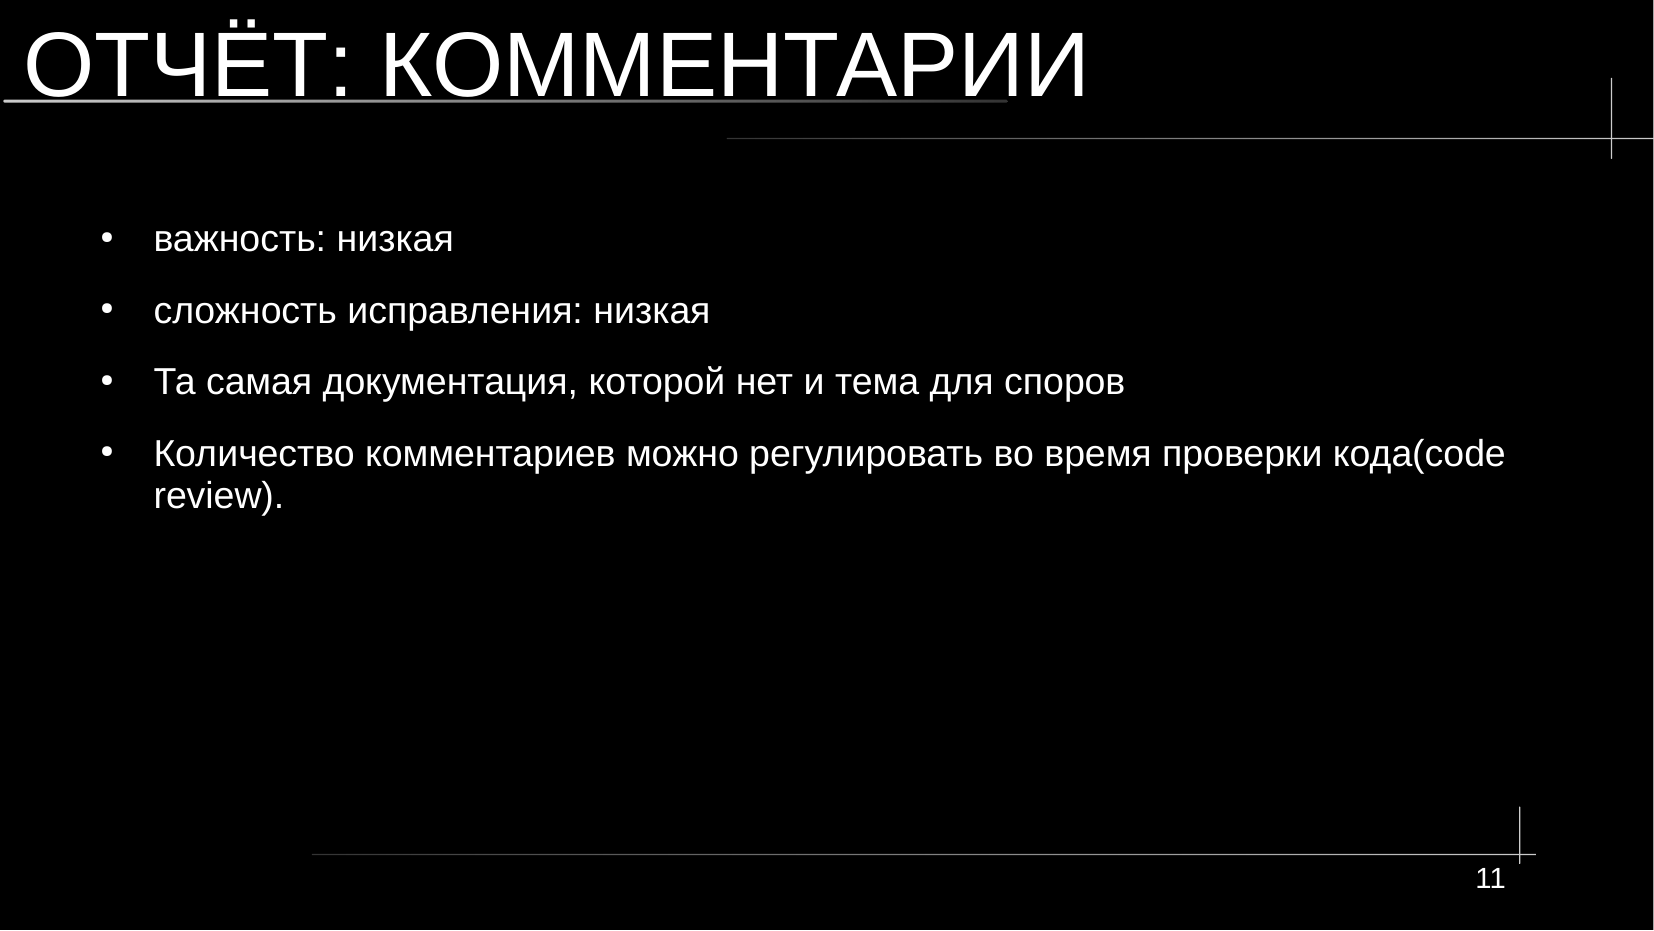

# ОТЧЁТ: КОММЕНТАРИИ
важность: низкая
сложность исправления: низкая
Та самая документация, которой нет и тема для споров
Количество комментариев можно регулировать во время проверки кода(code review).
11